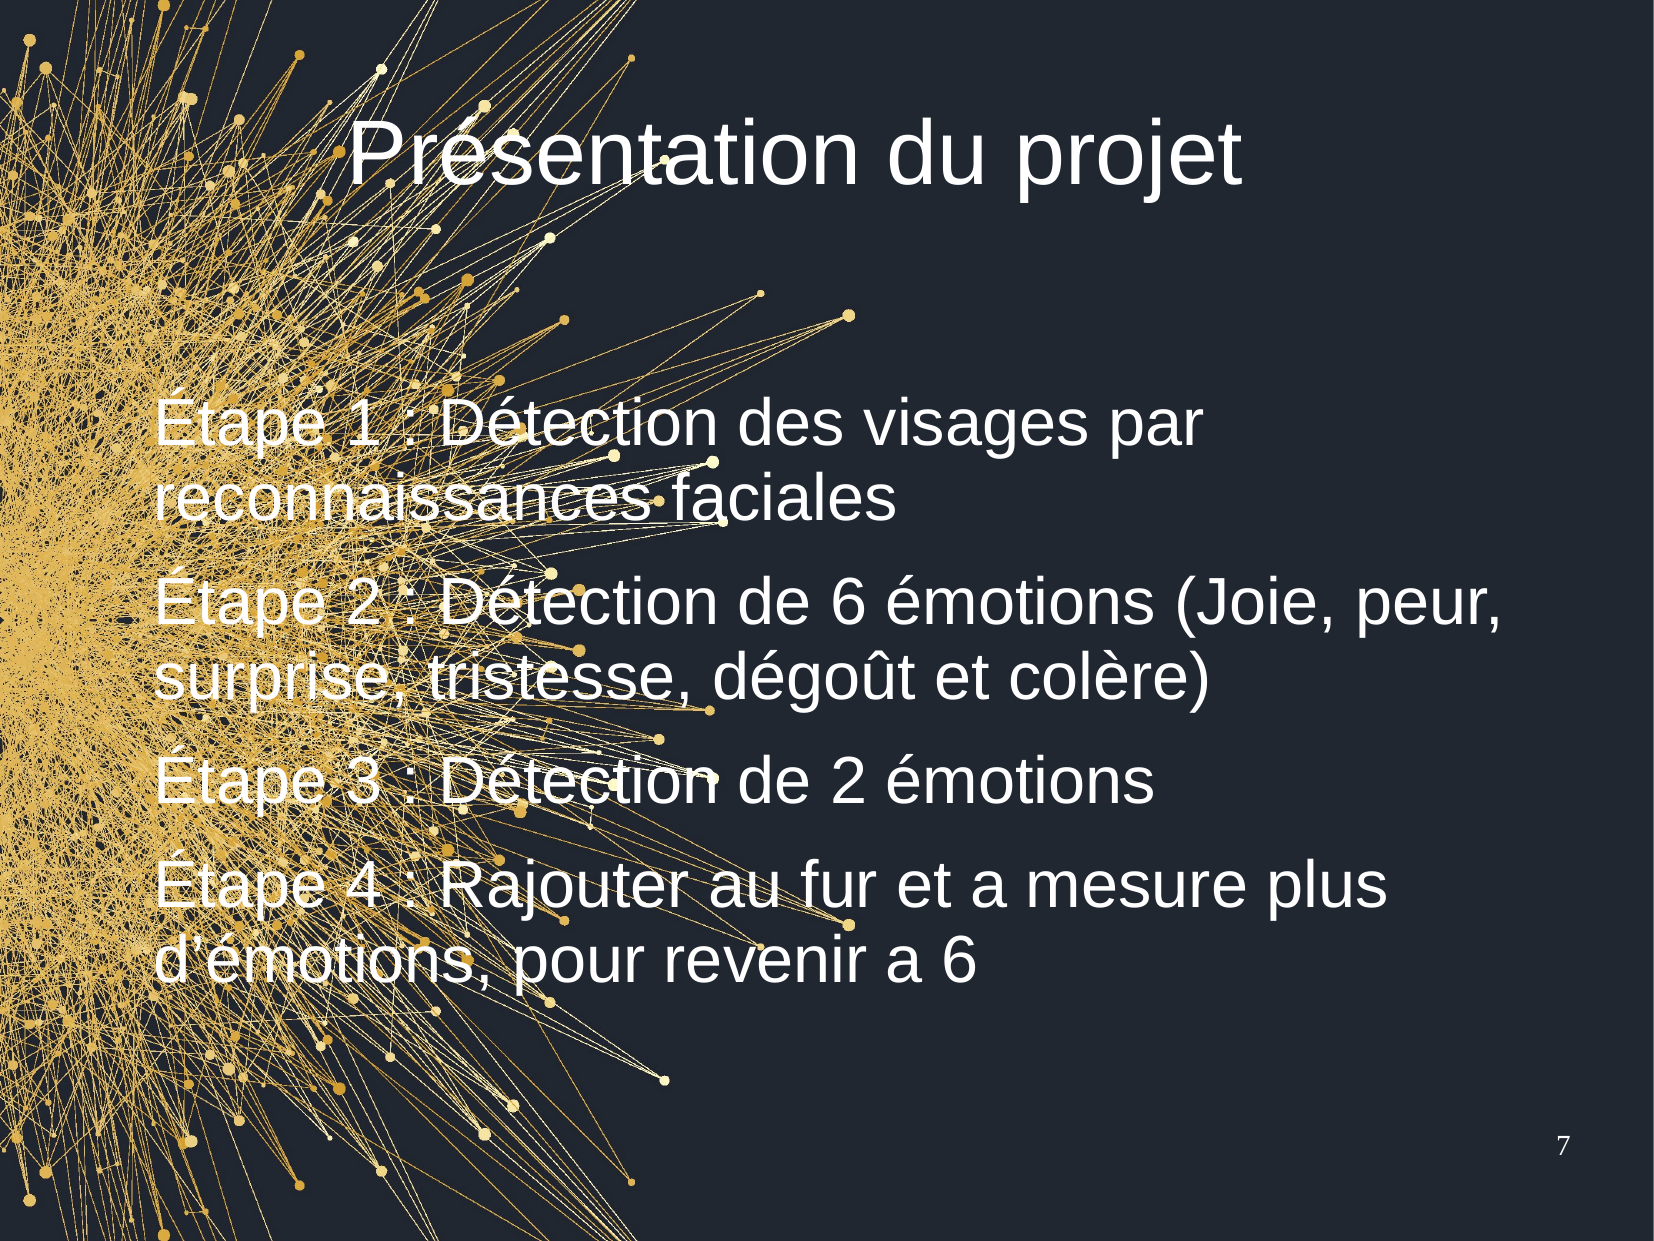

# Présentation du projet
Étape 1 : Détection des visages par reconnaissances faciales
Étape 2 : Détection de 6 émotions (Joie, peur, surprise, tristesse, dégoût et colère)
Étape 3 : Détection de 2 émotions
Étape 4 : Rajouter au fur et a mesure plus d’émotions, pour revenir a 6
7